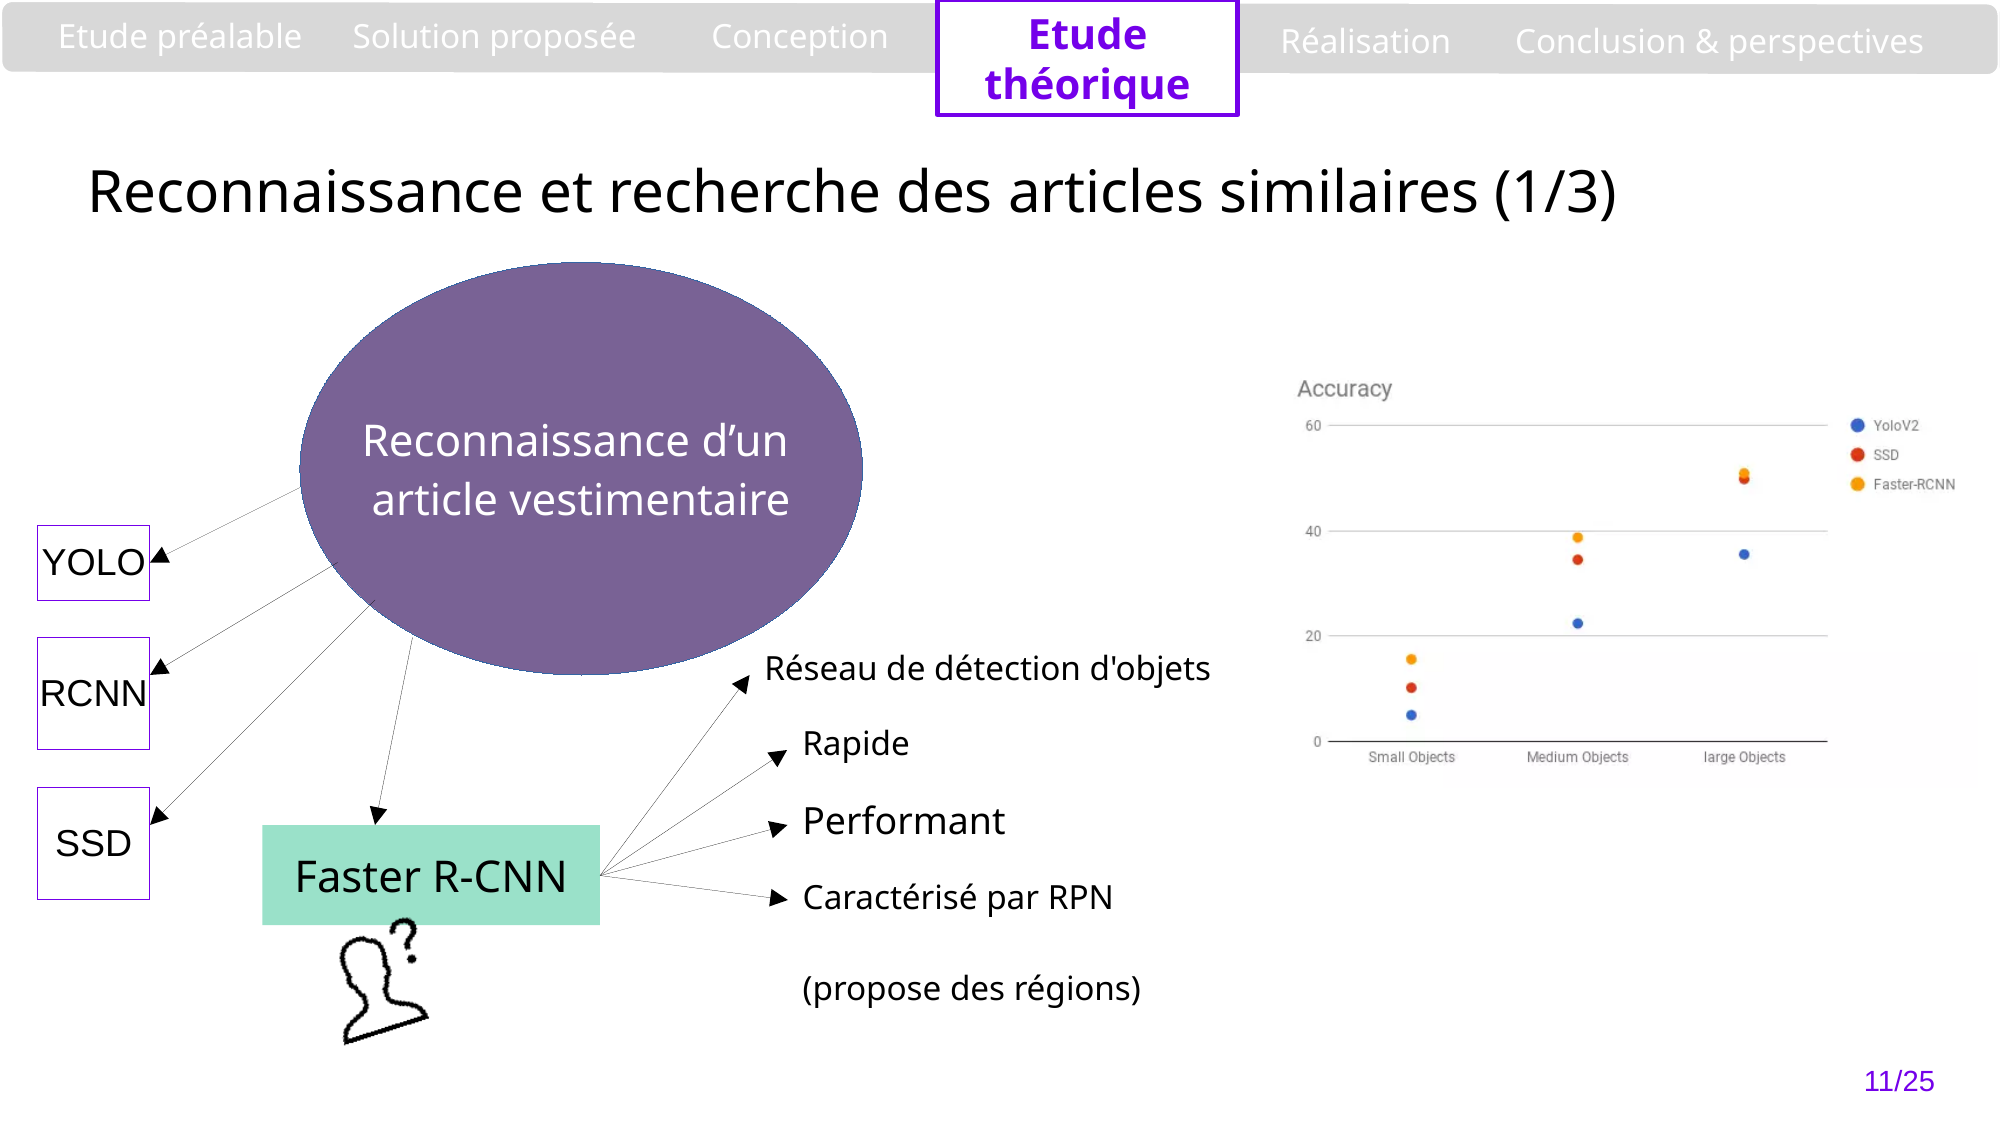

Etude théorique
Etude préalable
Solution proposée
Conception
Réalisation
Conclusion & perspectives
Reconnaissance et recherche des articles similaires (1/3)
Reconnaissance d’un
article vestimentaire
YOLO
RCNN
Réseau de détection d'objets
Rapide
SSD
Performant
Faster R-CNN
Caractérisé par RPN
(propose des régions)